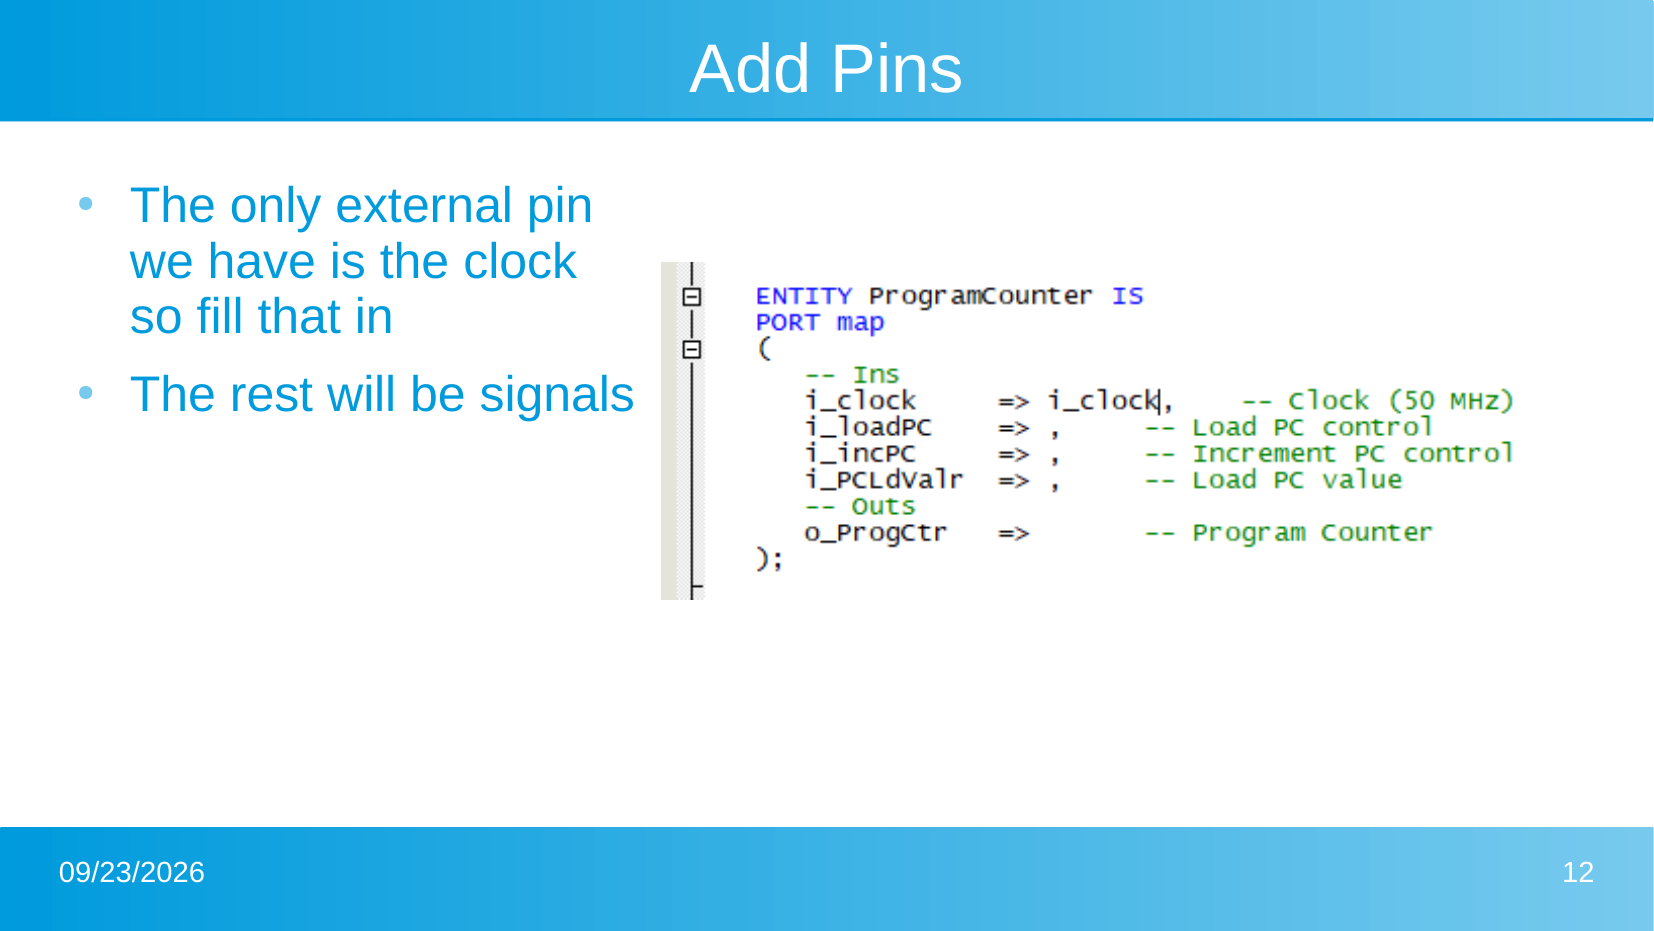

# Add Pins
The only external pin we have is the clock so fill that in
The rest will be signals
12